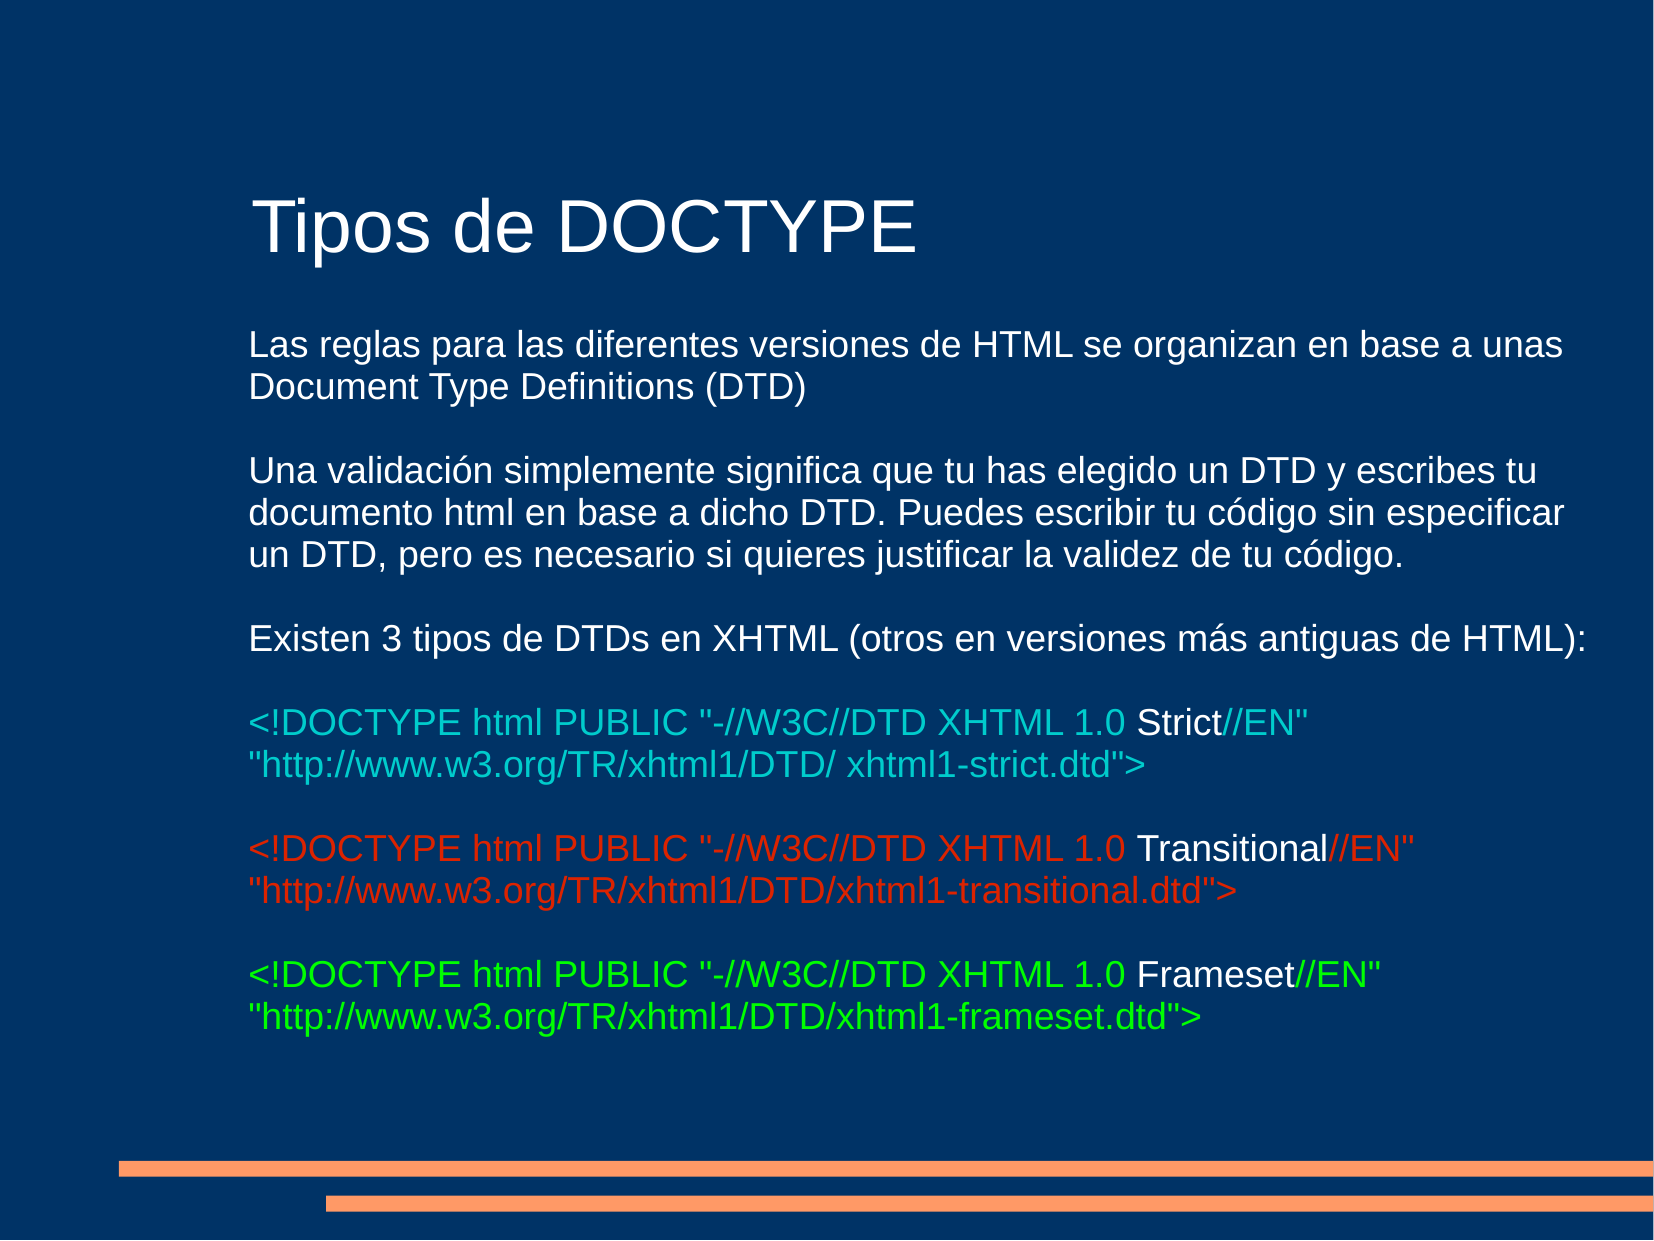

Tipos de DOCTYPE
Las reglas para las diferentes versiones de HTML se organizan en base a unas Document Type Definitions (DTD)
Una validación simplemente significa que tu has elegido un DTD y escribes tu documento html en base a dicho DTD. Puedes escribir tu código sin especificar un DTD, pero es necesario si quieres justificar la validez de tu código.
Existen 3 tipos de DTDs en XHTML (otros en versiones más antiguas de HTML):
<!DOCTYPE html PUBLIC "-//W3C//DTD XHTML 1.0 Strict//EN"
"http://www.w3.org/TR/xhtml1/DTD/ xhtml1-strict.dtd">
<!DOCTYPE html PUBLIC "-//W3C//DTD XHTML 1.0 Transitional//EN"
"http://www.w3.org/TR/xhtml1/DTD/xhtml1-transitional.dtd">
<!DOCTYPE html PUBLIC "-//W3C//DTD XHTML 1.0 Frameset//EN"
"http://www.w3.org/TR/xhtml1/DTD/xhtml1-frameset.dtd">